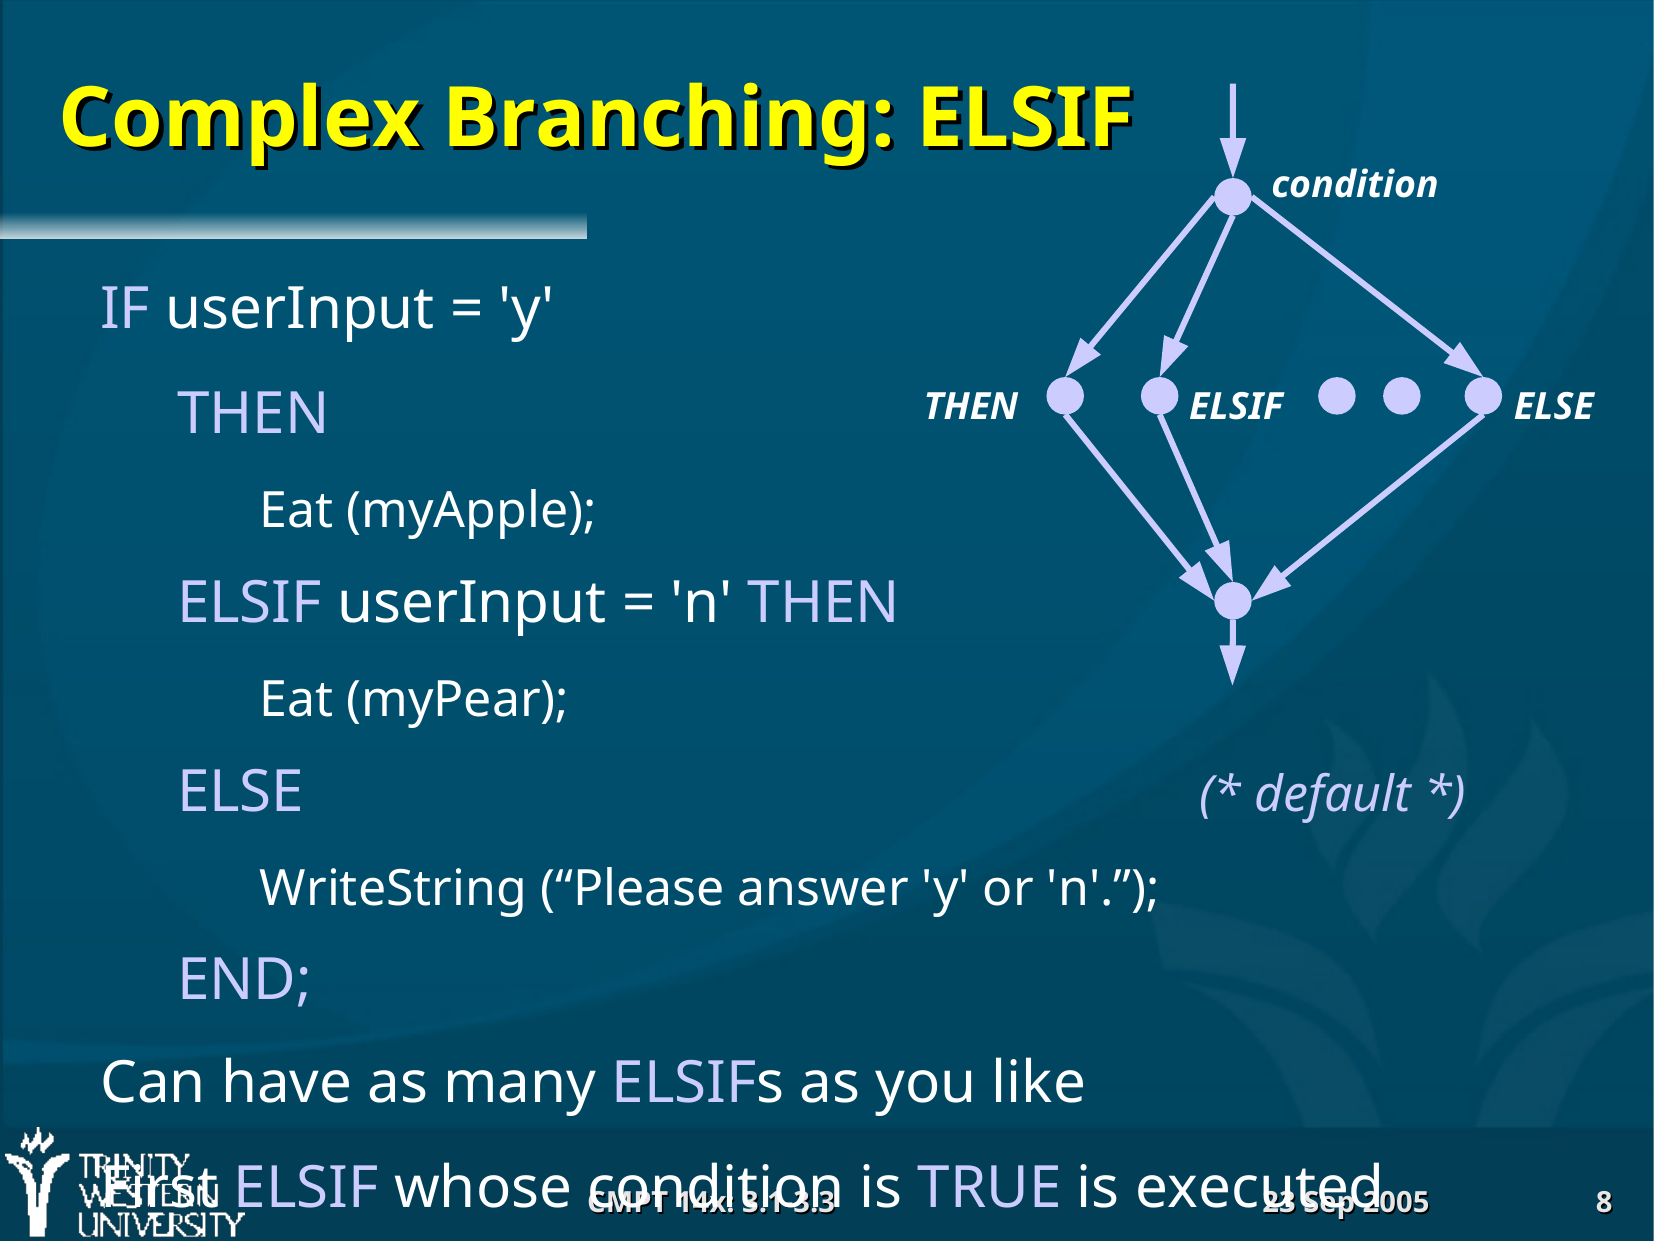

# Complex Branching: ELSIF
condition
ELSE
THEN
ELSIF
IF userInput = 'y'
THEN
Eat (myApple);
ELSIF userInput = 'n' THEN
Eat (myPear);
ELSE												(* default *)
WriteString (“Please answer 'y' or 'n'.”);
END;
Can have as many ELSIFs as you like
First ELSIF whose condition is TRUE is executed
CMPT 14x: 3.1-3.3
23 Sep 2005
8